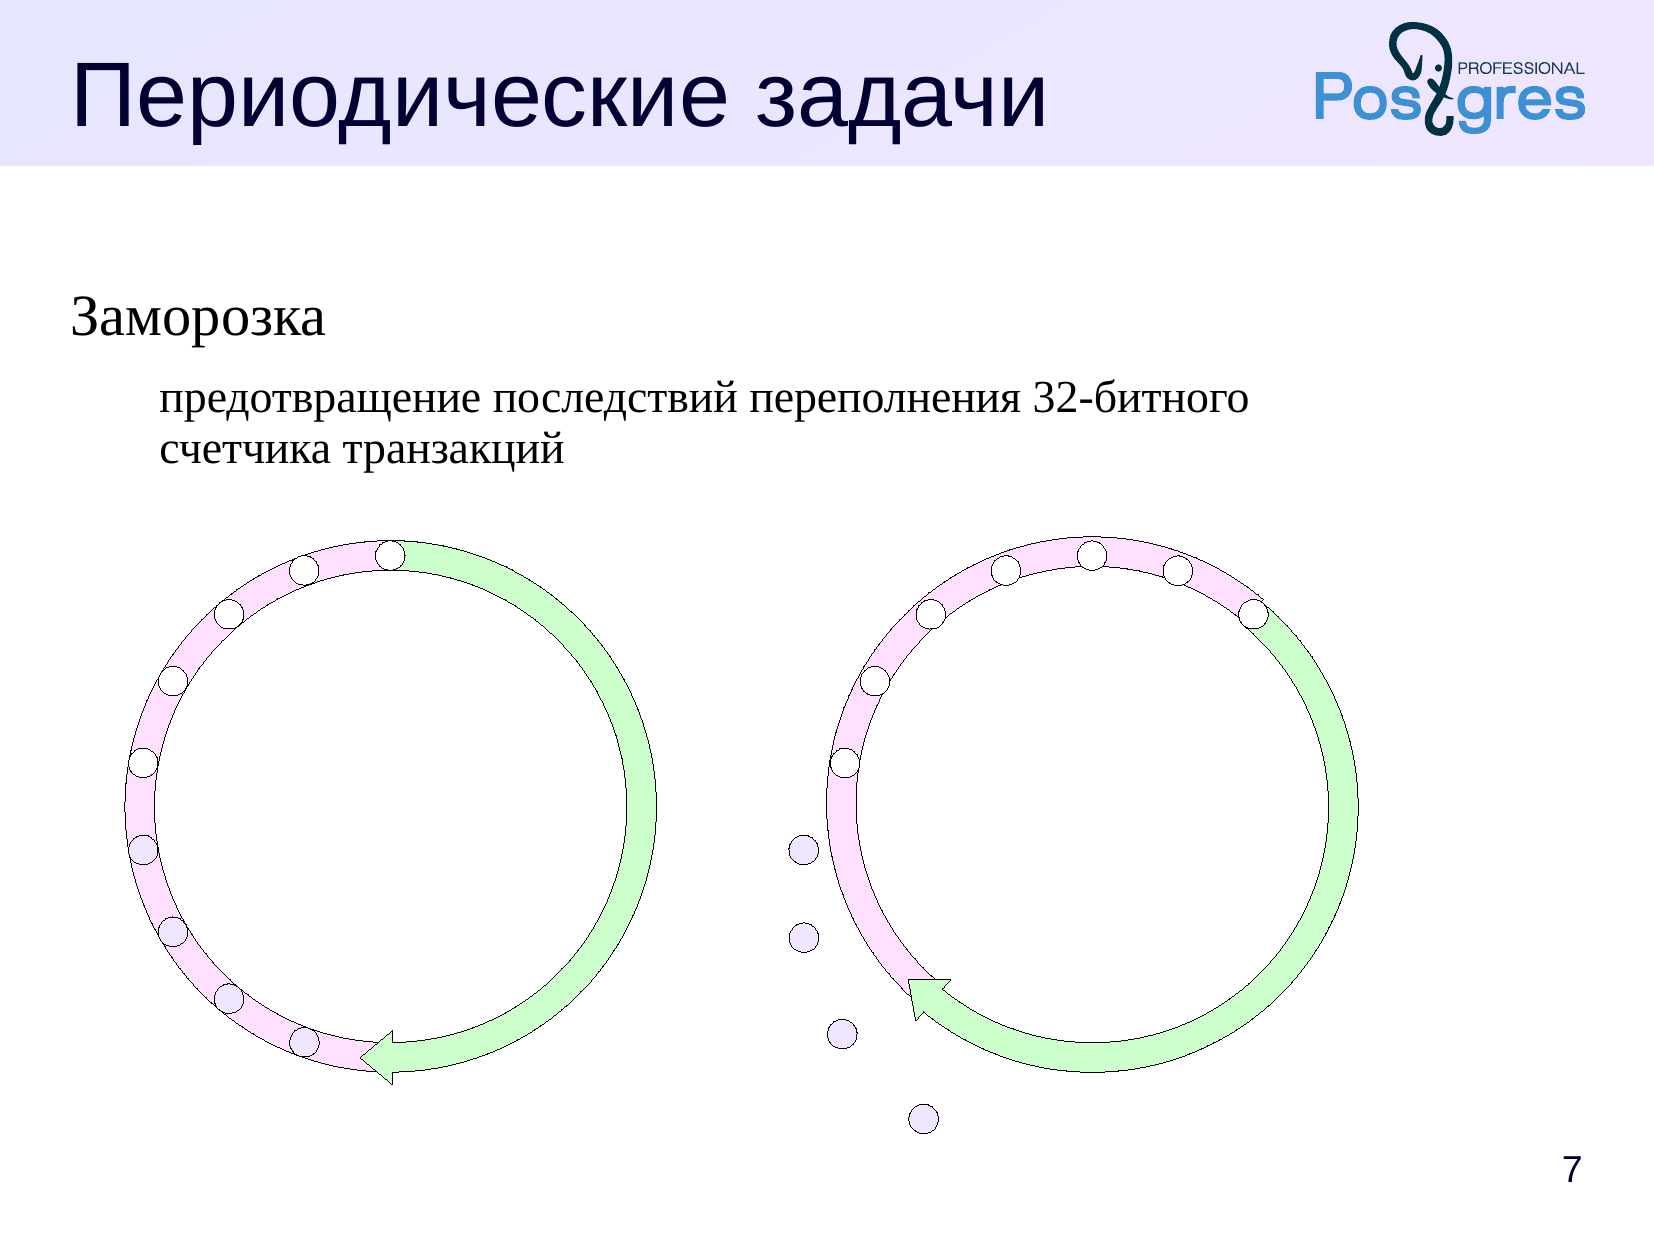

# Периодические задачи
Заморозка
предотвращение последствий переполнения 32-битного
счетчика транзакций